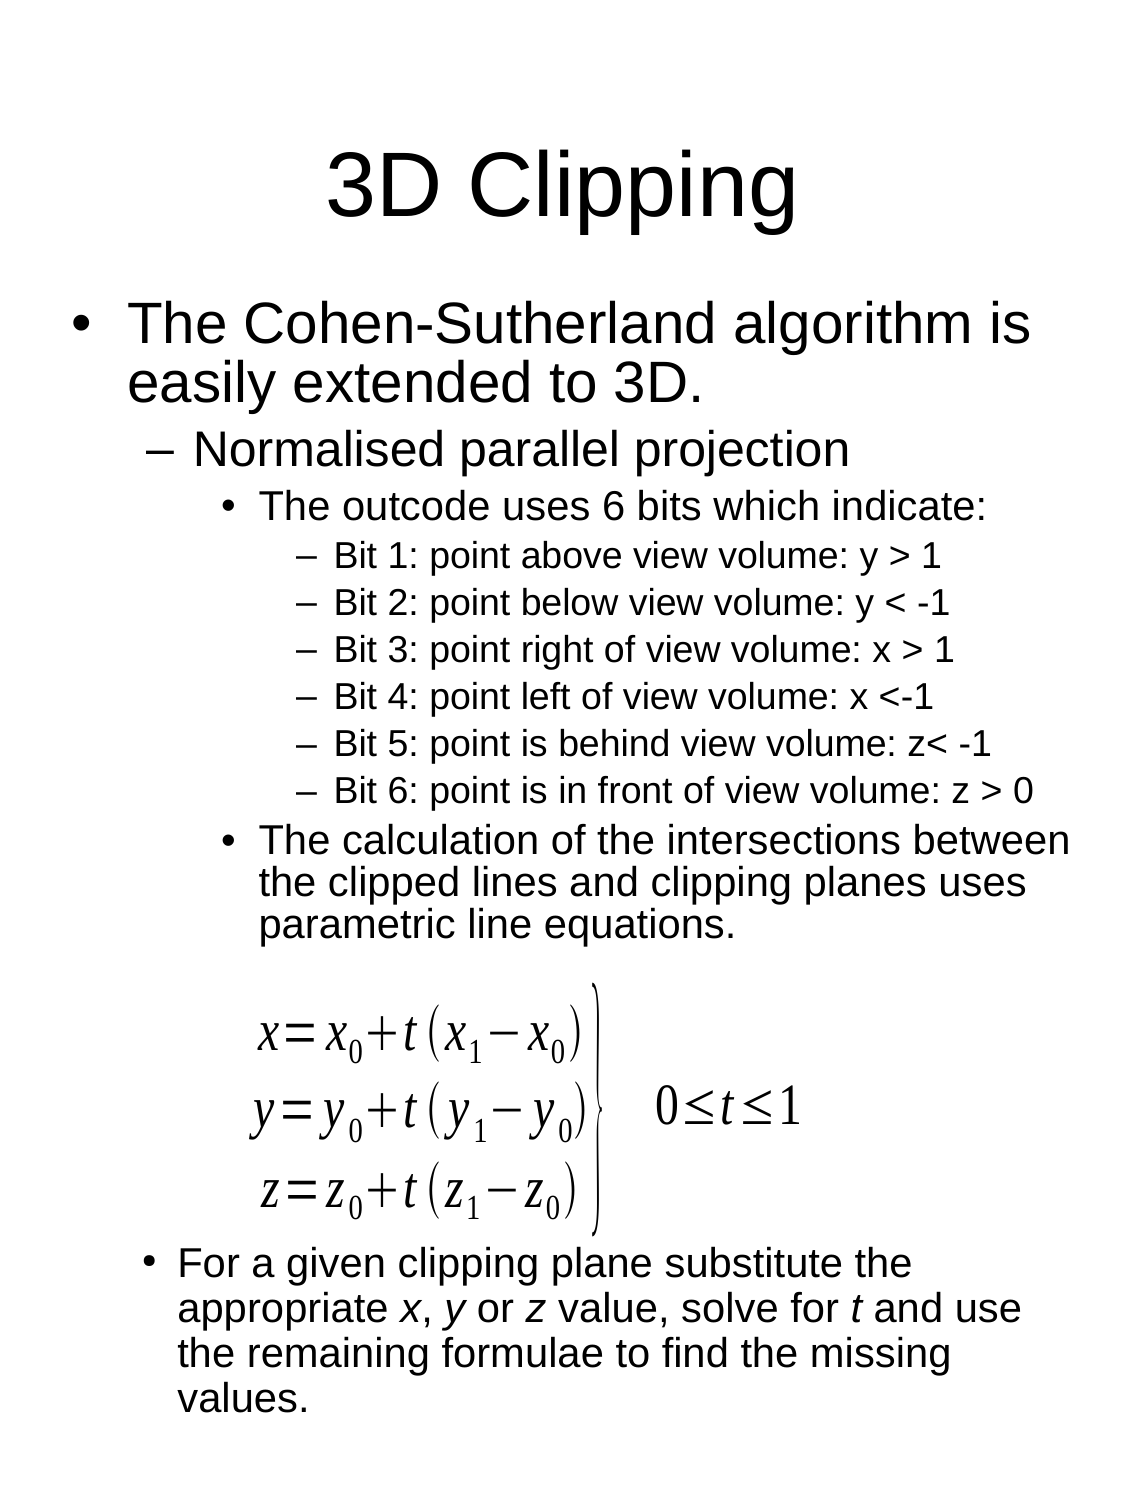

# 3D Clipping
The Cohen-Sutherland algorithm is easily extended to 3D.
Normalised parallel projection
The outcode uses 6 bits which indicate:
Bit 1: point above view volume: y > 1
Bit 2: point below view volume: y < -1
Bit 3: point right of view volume: x > 1
Bit 4: point left of view volume: x <-1
Bit 5: point is behind view volume: z< -1
Bit 6: point is in front of view volume: z > 0
The calculation of the intersections between the clipped lines and clipping planes uses parametric line equations.
For a given clipping plane substitute the appropriate x, y or z value, solve for t and use the remaining formulae to find the missing values.